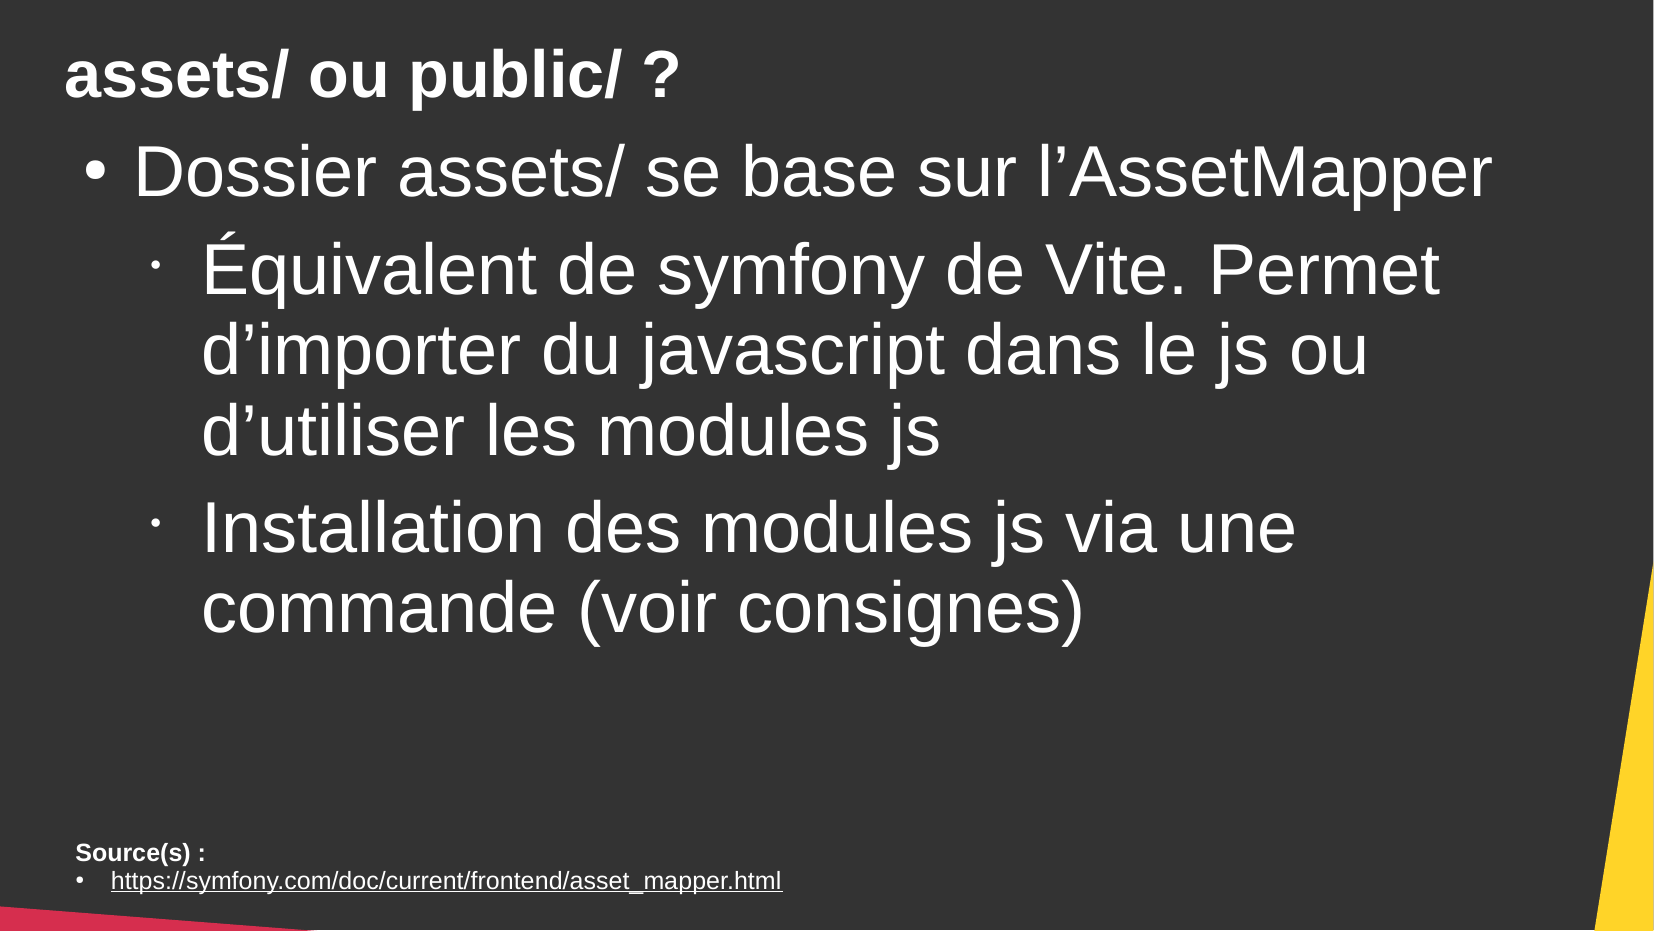

# assets/ ou public/ ?
Dossier assets/ se base sur l’AssetMapper
Équivalent de symfony de Vite. Permet d’importer du javascript dans le js ou d’utiliser les modules js
Installation des modules js via une commande (voir consignes)
Source(s) :
https://symfony.com/doc/current/frontend/asset_mapper.html